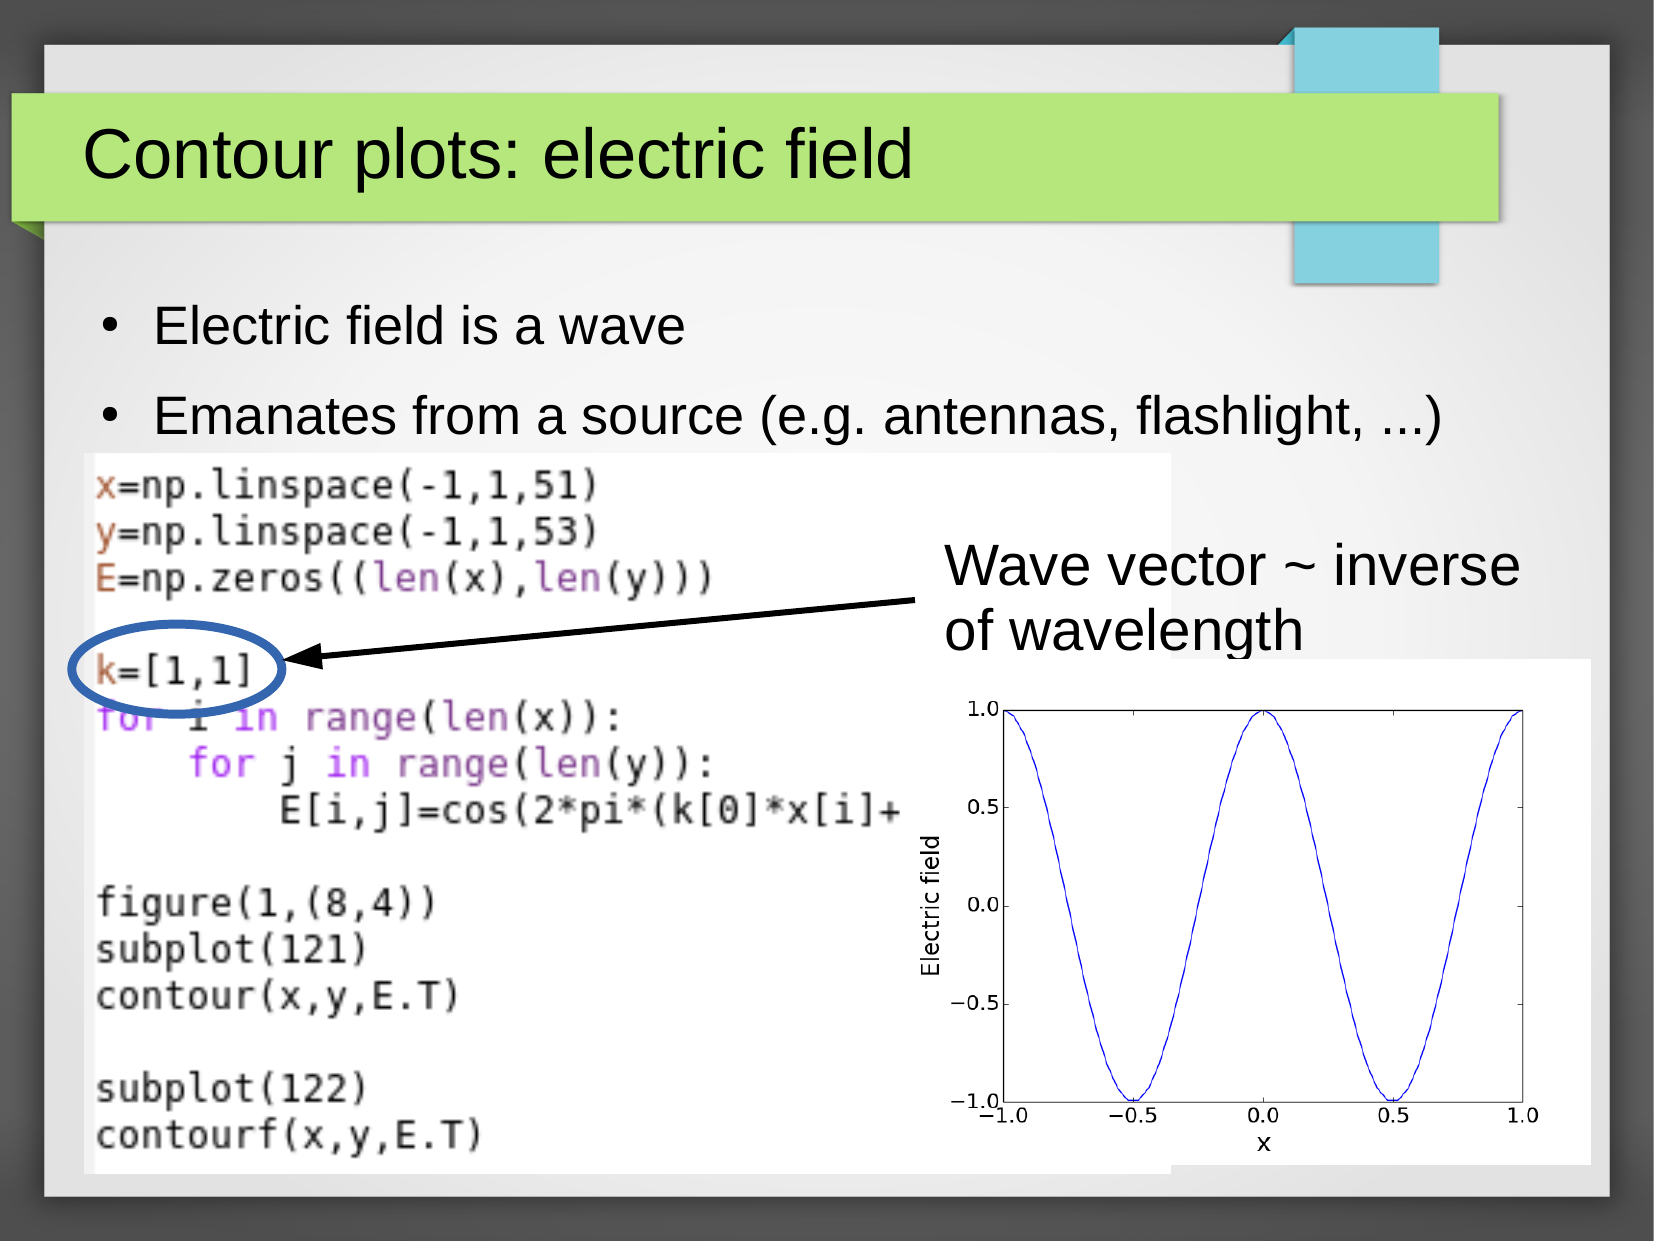

# Contour plots: electric field
Electric field is a wave
Emanates from a source (e.g. antennas, flashlight, ...)
Wave vector ~ inverse of wavelength